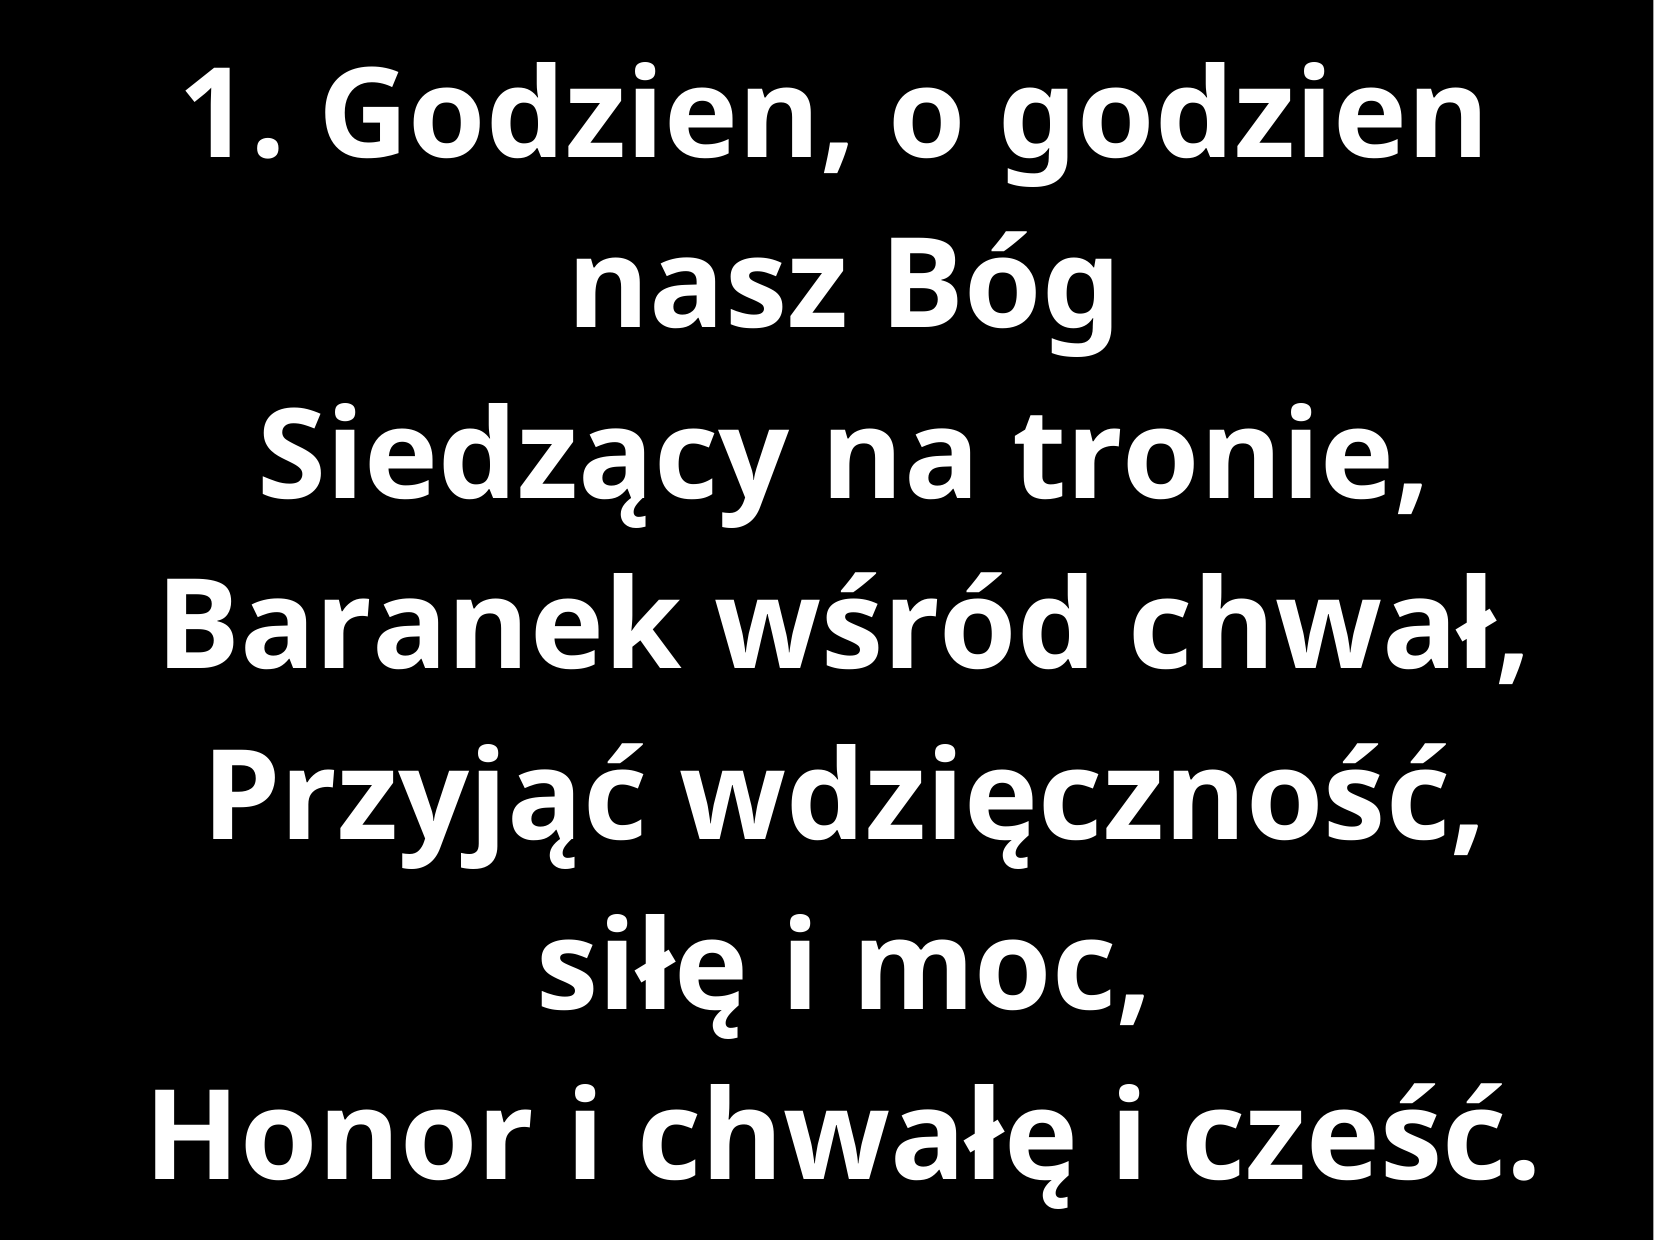

# 1. Godzien, o godzienp
nasz Bóg
Siedzący na tronie,
Baranek wśród chwał,
Przyjąć wdzięczność,
siłę i moc,
Honor i chwałę i cześć.